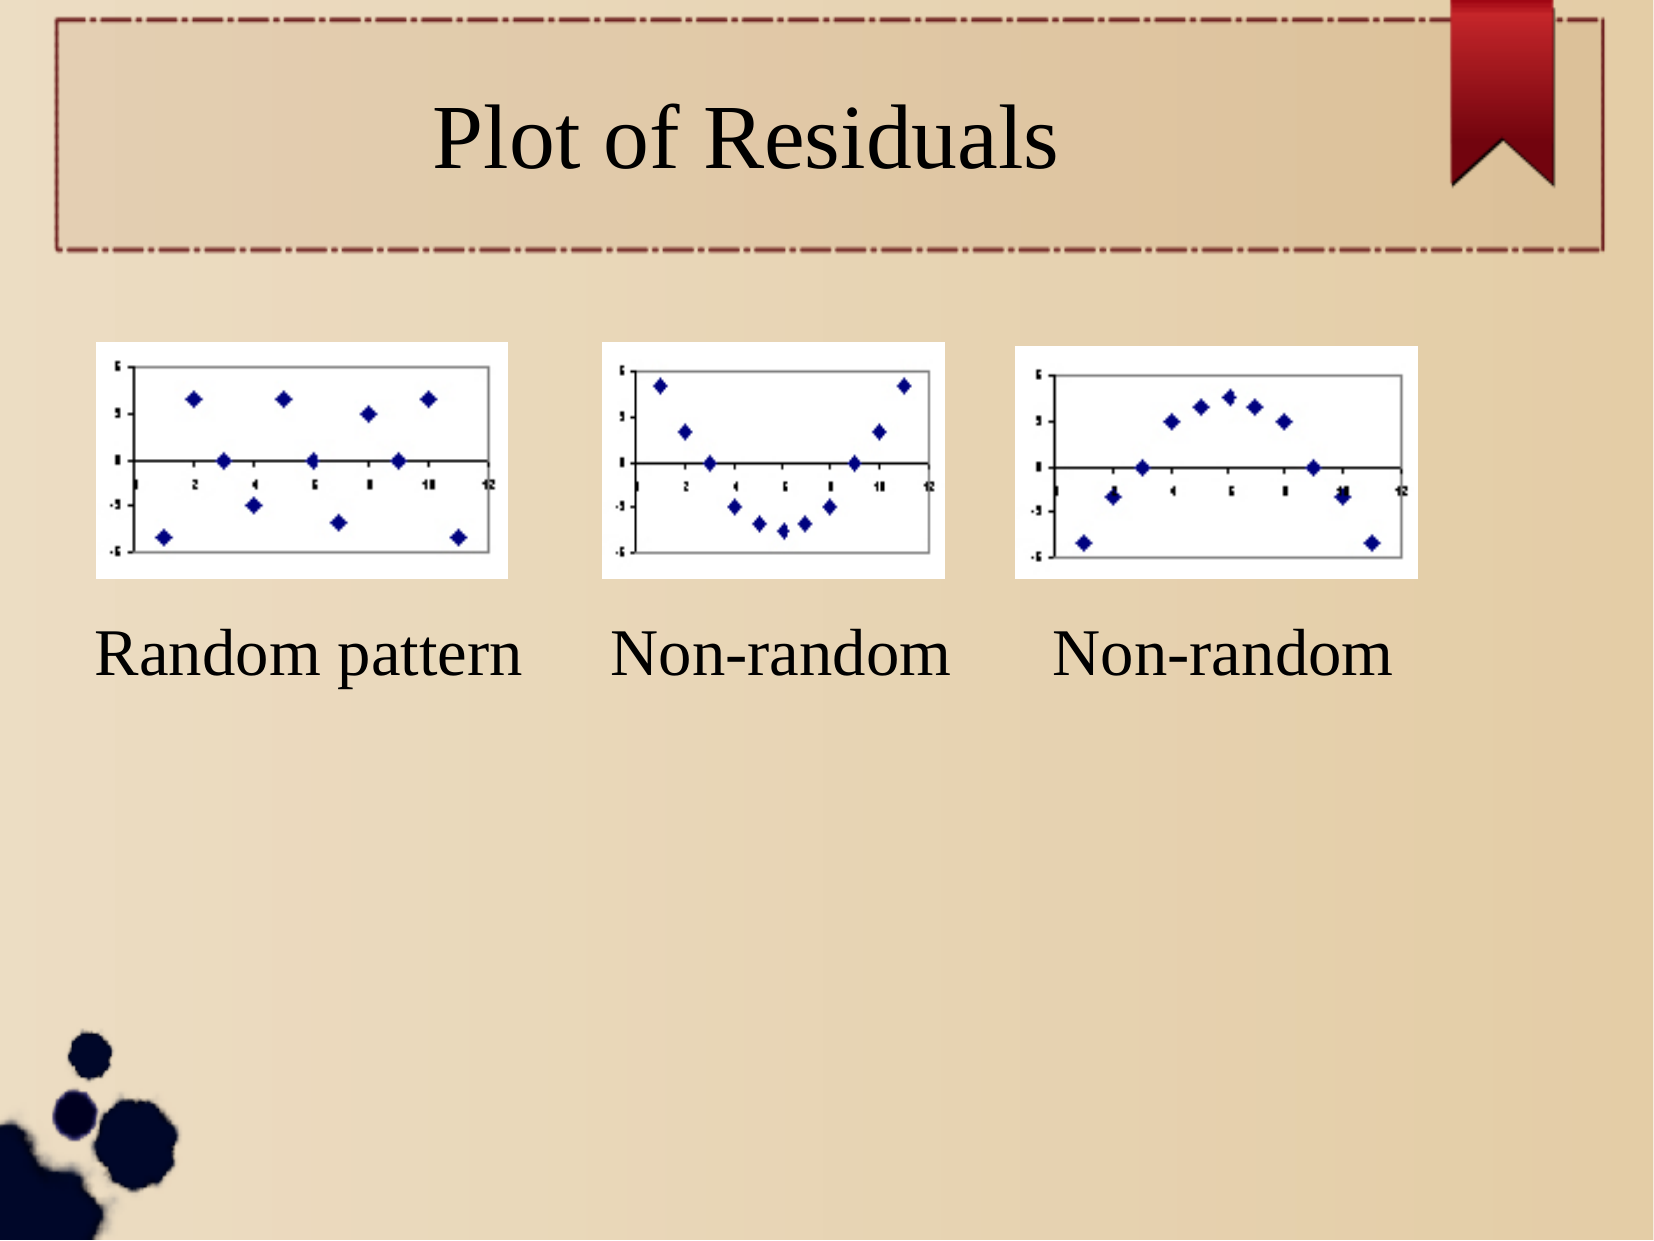

# Plot of Residuals
Random pattern 	Non-random 	Non-random